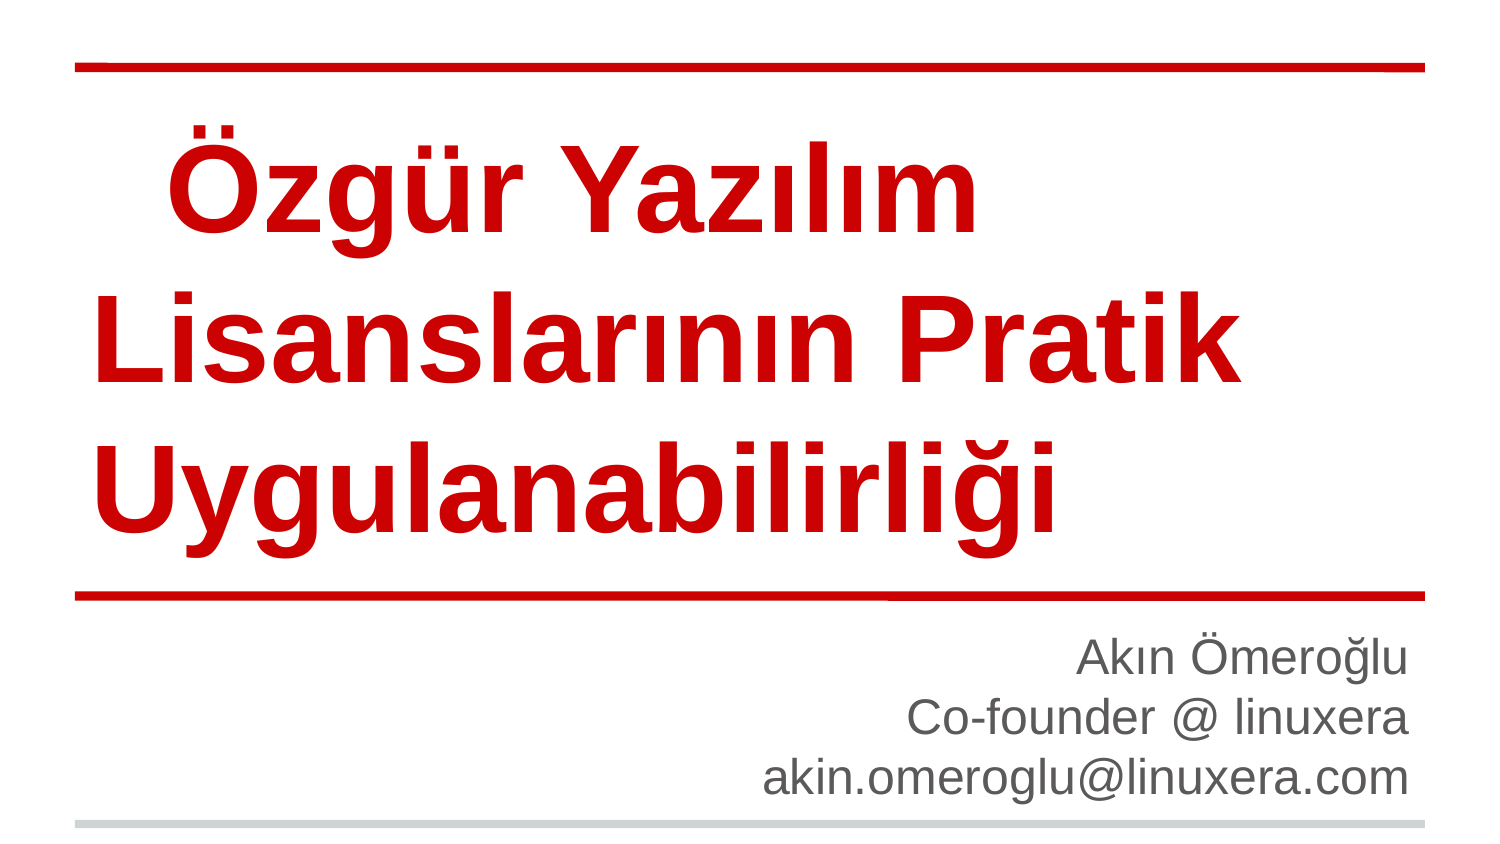

# Özgür Yazılım Lisanslarının Pratik Uygulanabilirliği
Akın Ömeroğlu
Co-founder @ linuxera
akin.omeroglu@linuxera.com